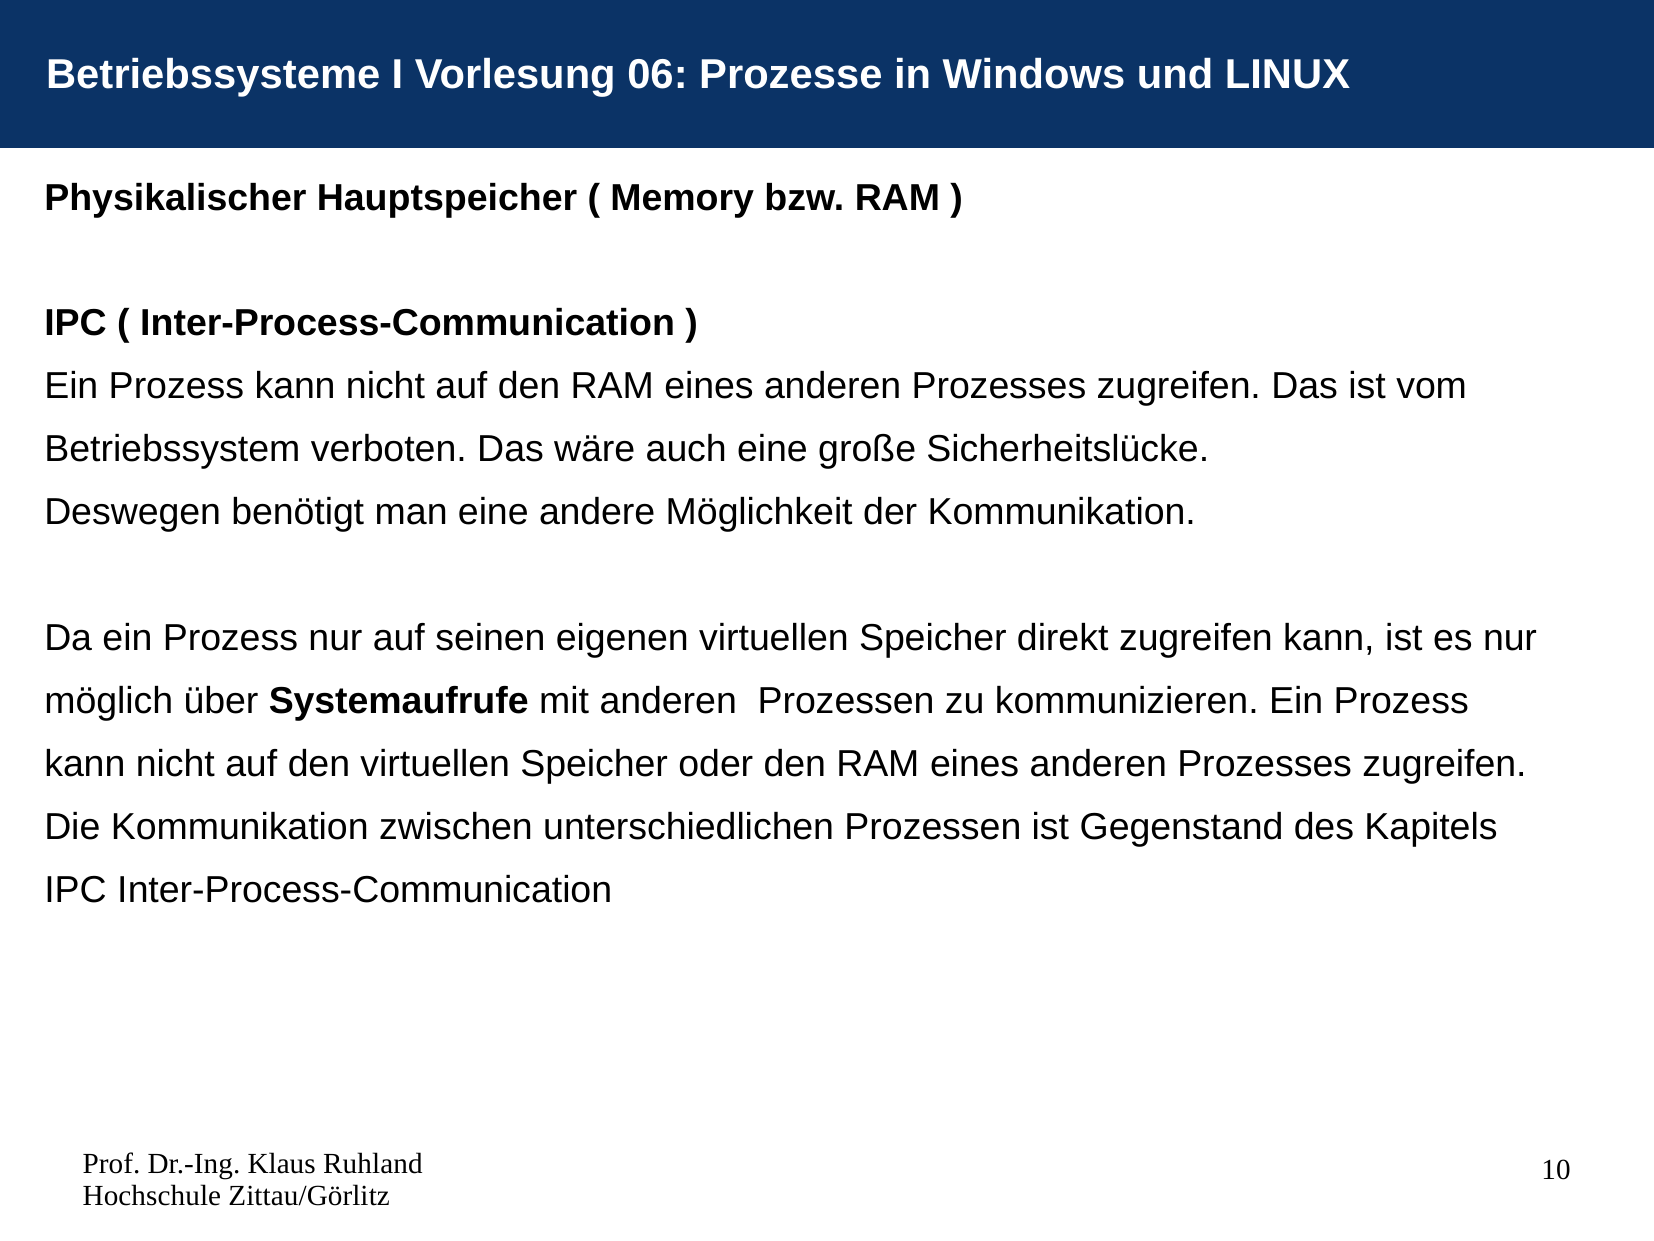

Physikalischer Hauptspeicher ( Memory bzw. RAM )
IPC ( Inter-Process-Communication )
Ein Prozess kann nicht auf den RAM eines anderen Prozesses zugreifen. Das ist vom Betriebssystem verboten. Das wäre auch eine große Sicherheitslücke.
Deswegen benötigt man eine andere Möglichkeit der Kommunikation.
Da ein Prozess nur auf seinen eigenen virtuellen Speicher direkt zugreifen kann, ist es nur möglich über Systemaufrufe mit anderen Prozessen zu kommunizieren. Ein Prozess kann nicht auf den virtuellen Speicher oder den RAM eines anderen Prozesses zugreifen.
Die Kommunikation zwischen unterschiedlichen Prozessen ist Gegenstand des Kapitels IPC Inter-Process-Communication
10